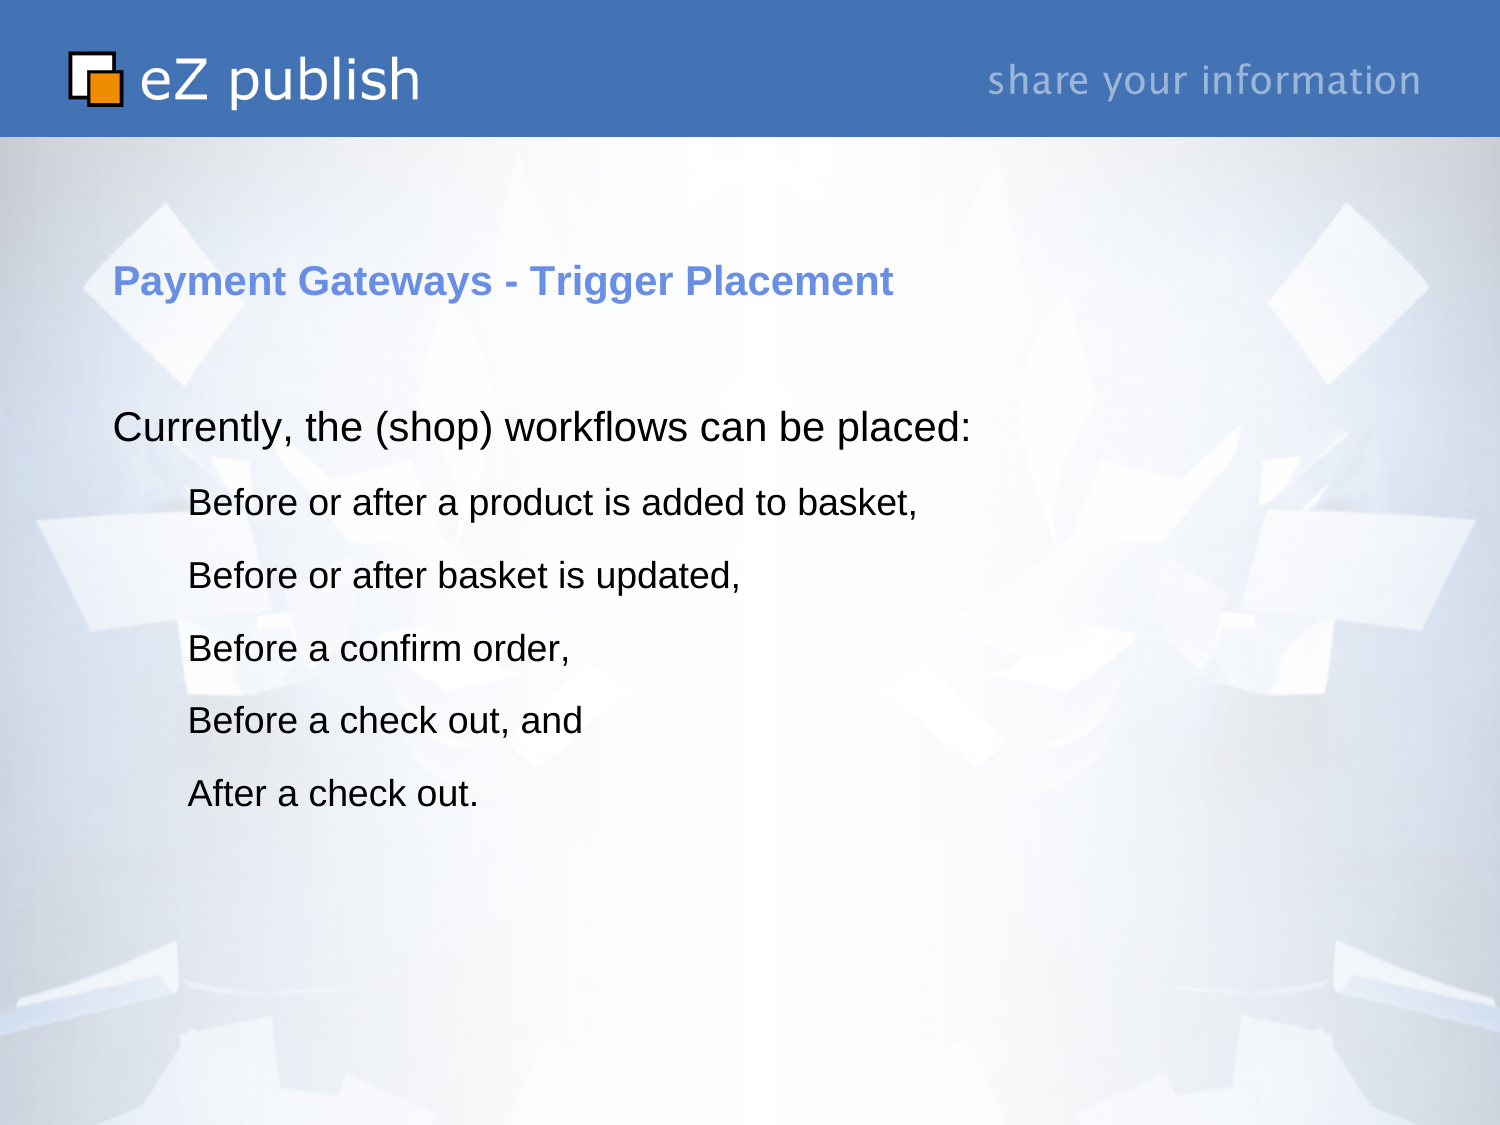

# Payment Gateways - Trigger Placement
Currently, the (shop) workflows can be placed:
Before or after a product is added to basket,
Before or after basket is updated,
Before a confirm order,
Before a check out, and
After a check out.